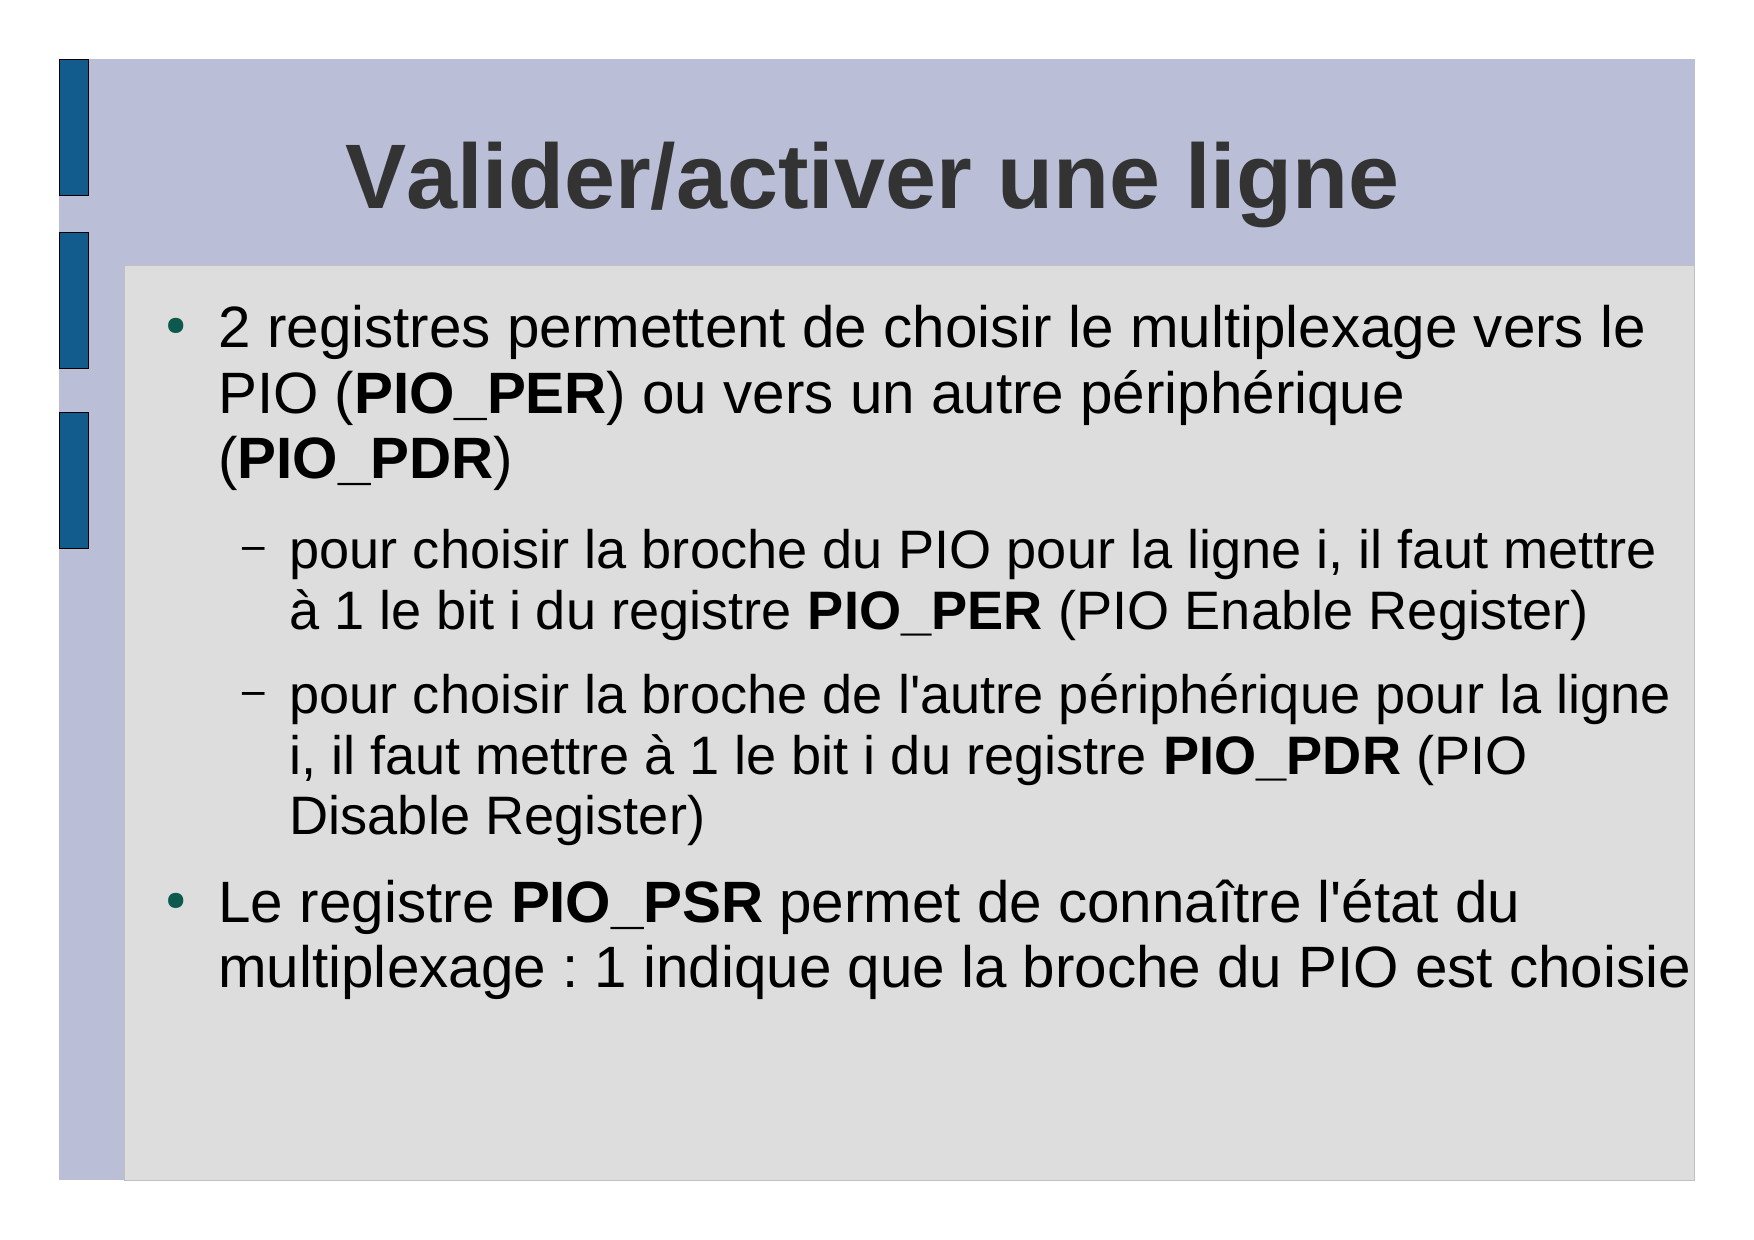

# Valider/activer une ligne
2 registres permettent de choisir le multiplexage vers le PIO (PIO_PER) ou vers un autre périphérique (PIO_PDR)
pour choisir la broche du PIO pour la ligne i, il faut mettre à 1 le bit i du registre PIO_PER (PIO Enable Register)
pour choisir la broche de l'autre périphérique pour la ligne i, il faut mettre à 1 le bit i du registre PIO_PDR (PIO Disable Register)
Le registre PIO_PSR permet de connaître l'état du multiplexage : 1 indique que la broche du PIO est choisie